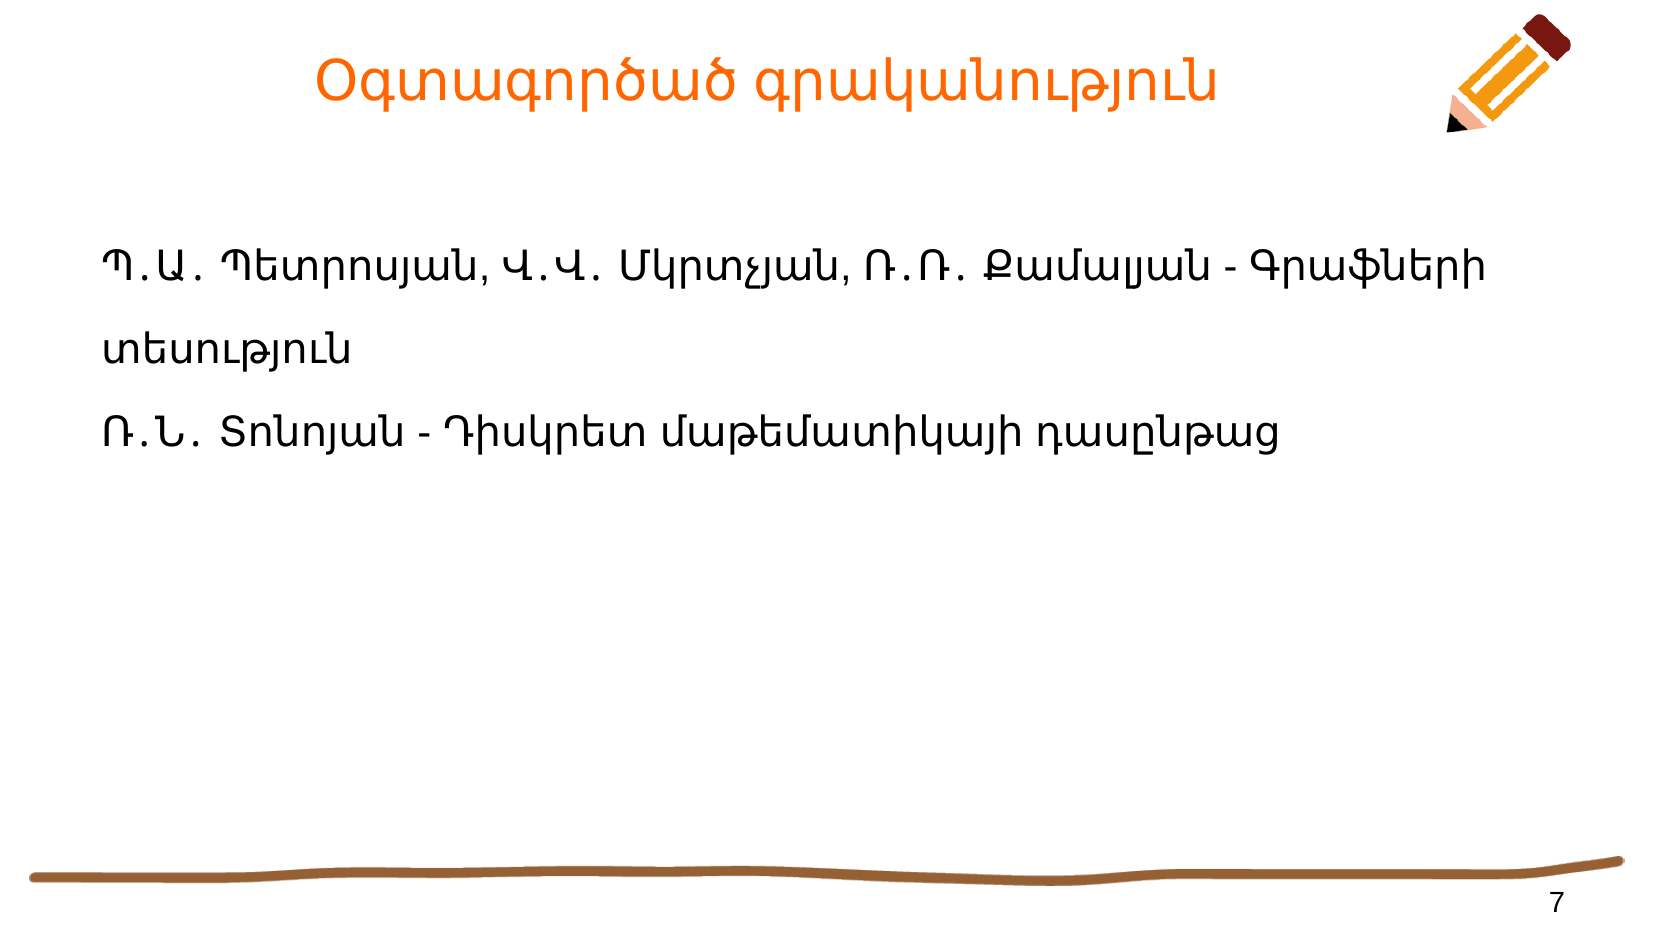

# Օգտագործած գրականություն
Պ․Ա․ Պետրոսյան, Վ․Վ․ Մկրտչյան, Ռ․Ռ․ Քամալյան - Գրաֆների տեսություն
Ռ․Ն․ Տոնոյան - Դիսկրետ մաթեմատիկայի դասընթաց
7